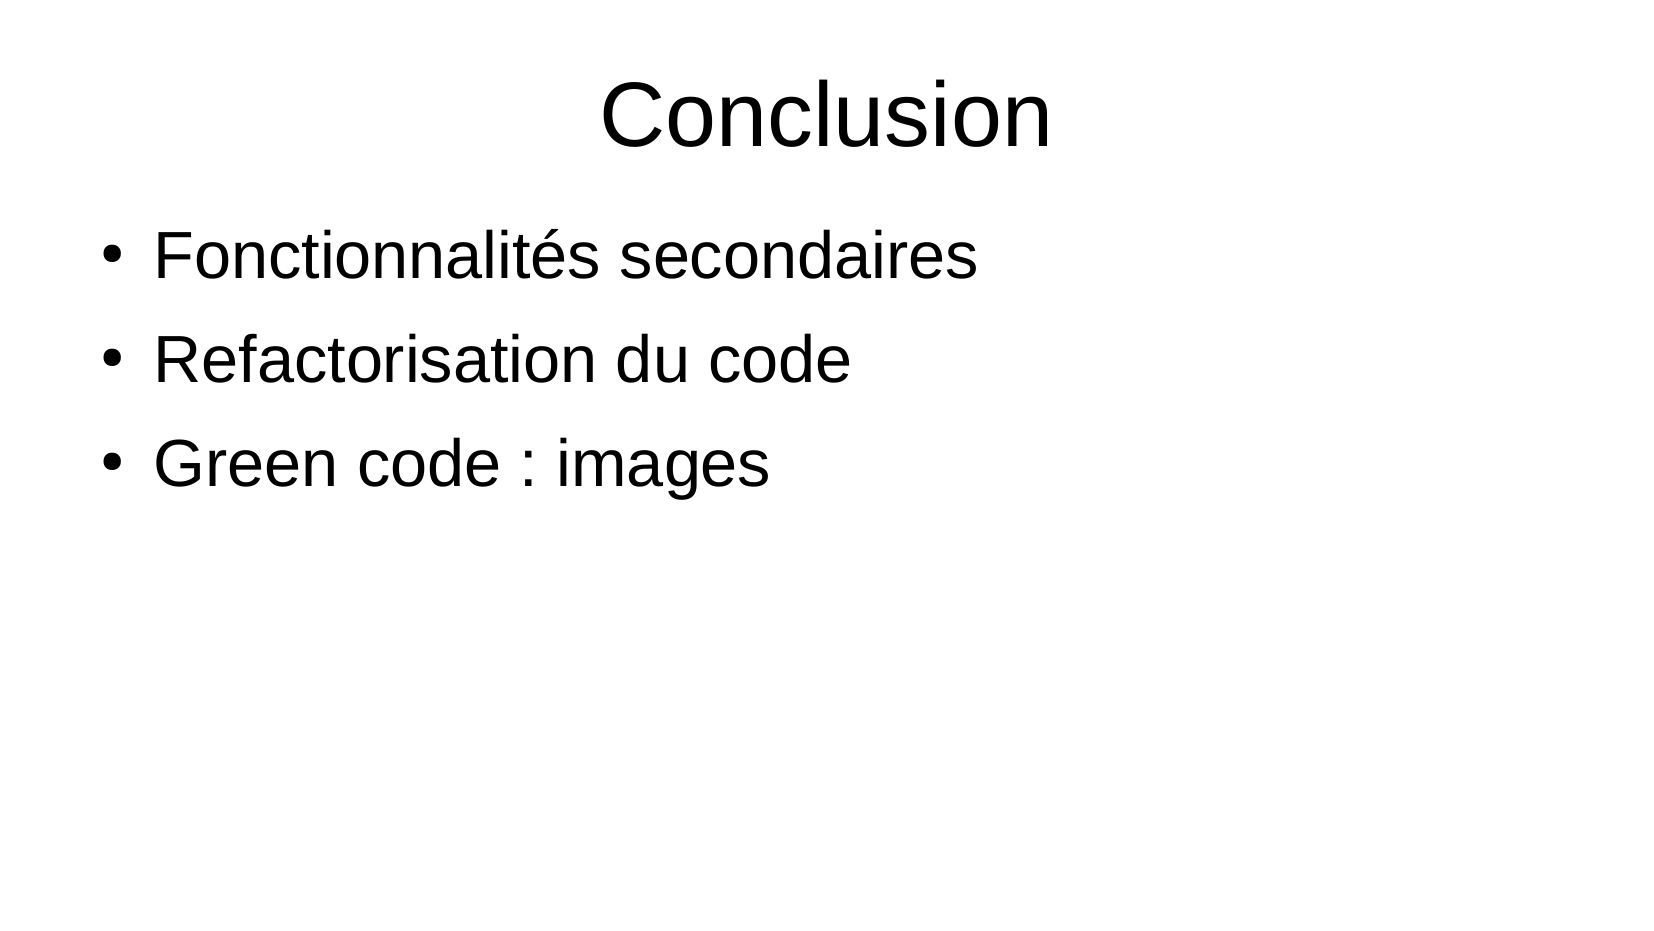

# Conclusion
Fonctionnalités secondaires
Refactorisation du code
Green code : images